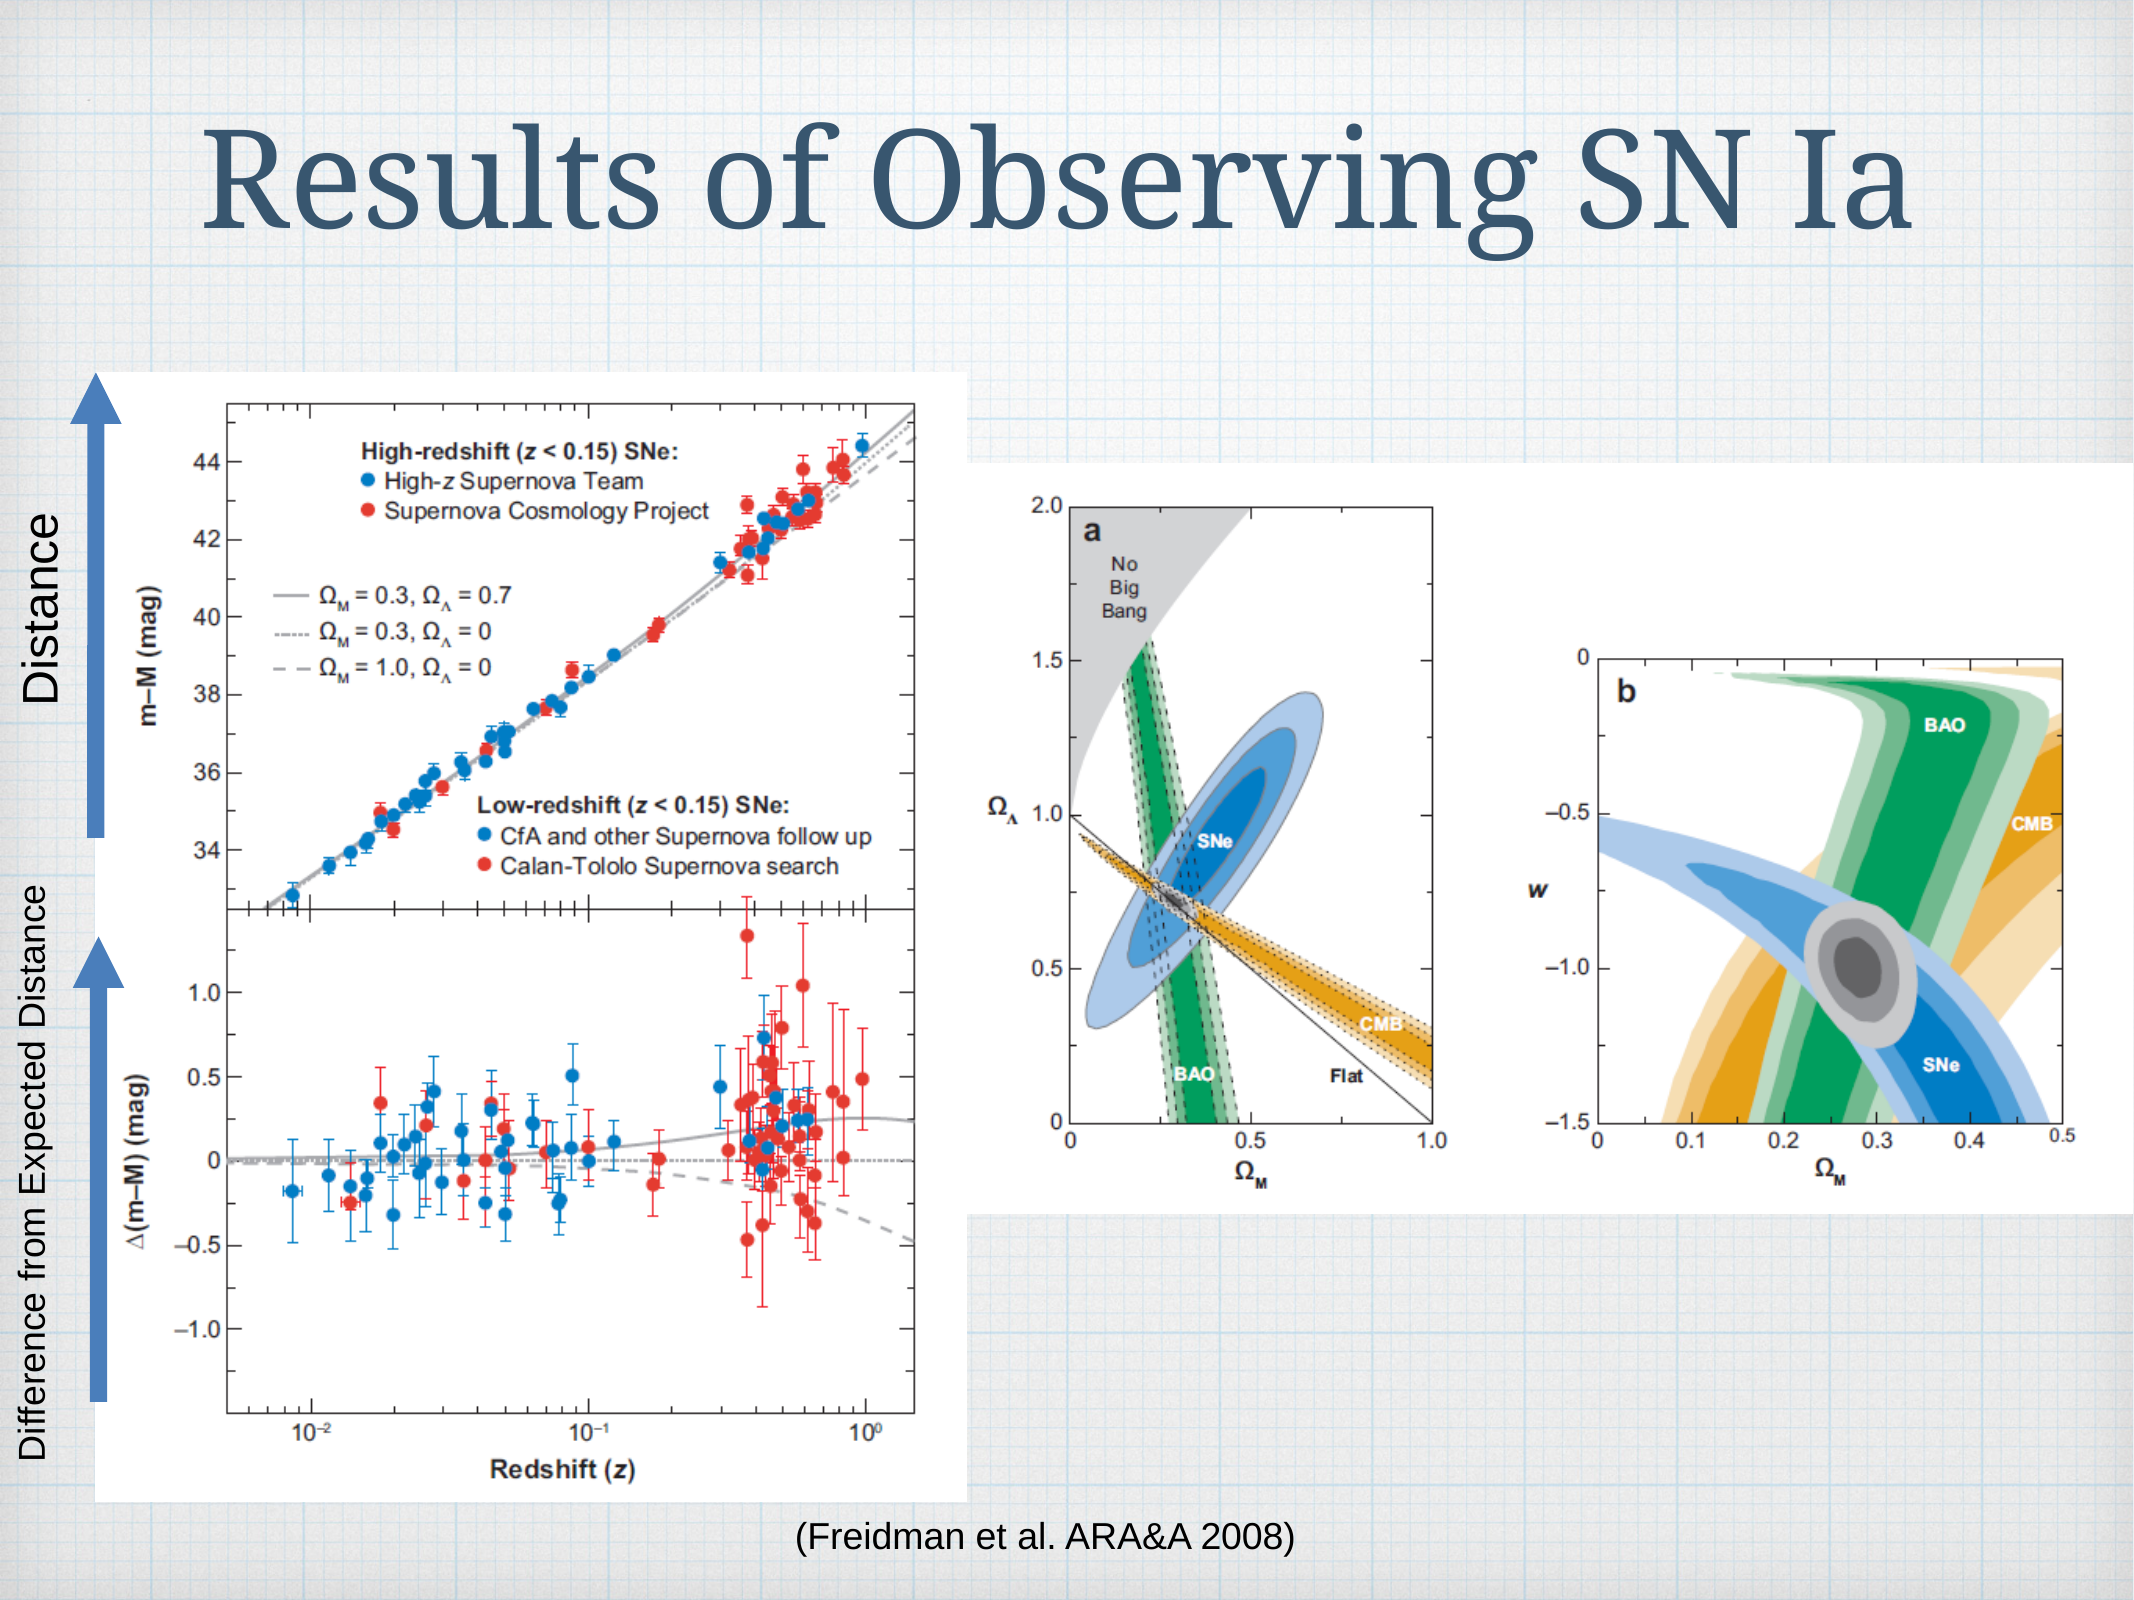

Results of Observing SN Ia
Distance
Difference from Expected Distance
(Freidman et al. ARA&A 2008)